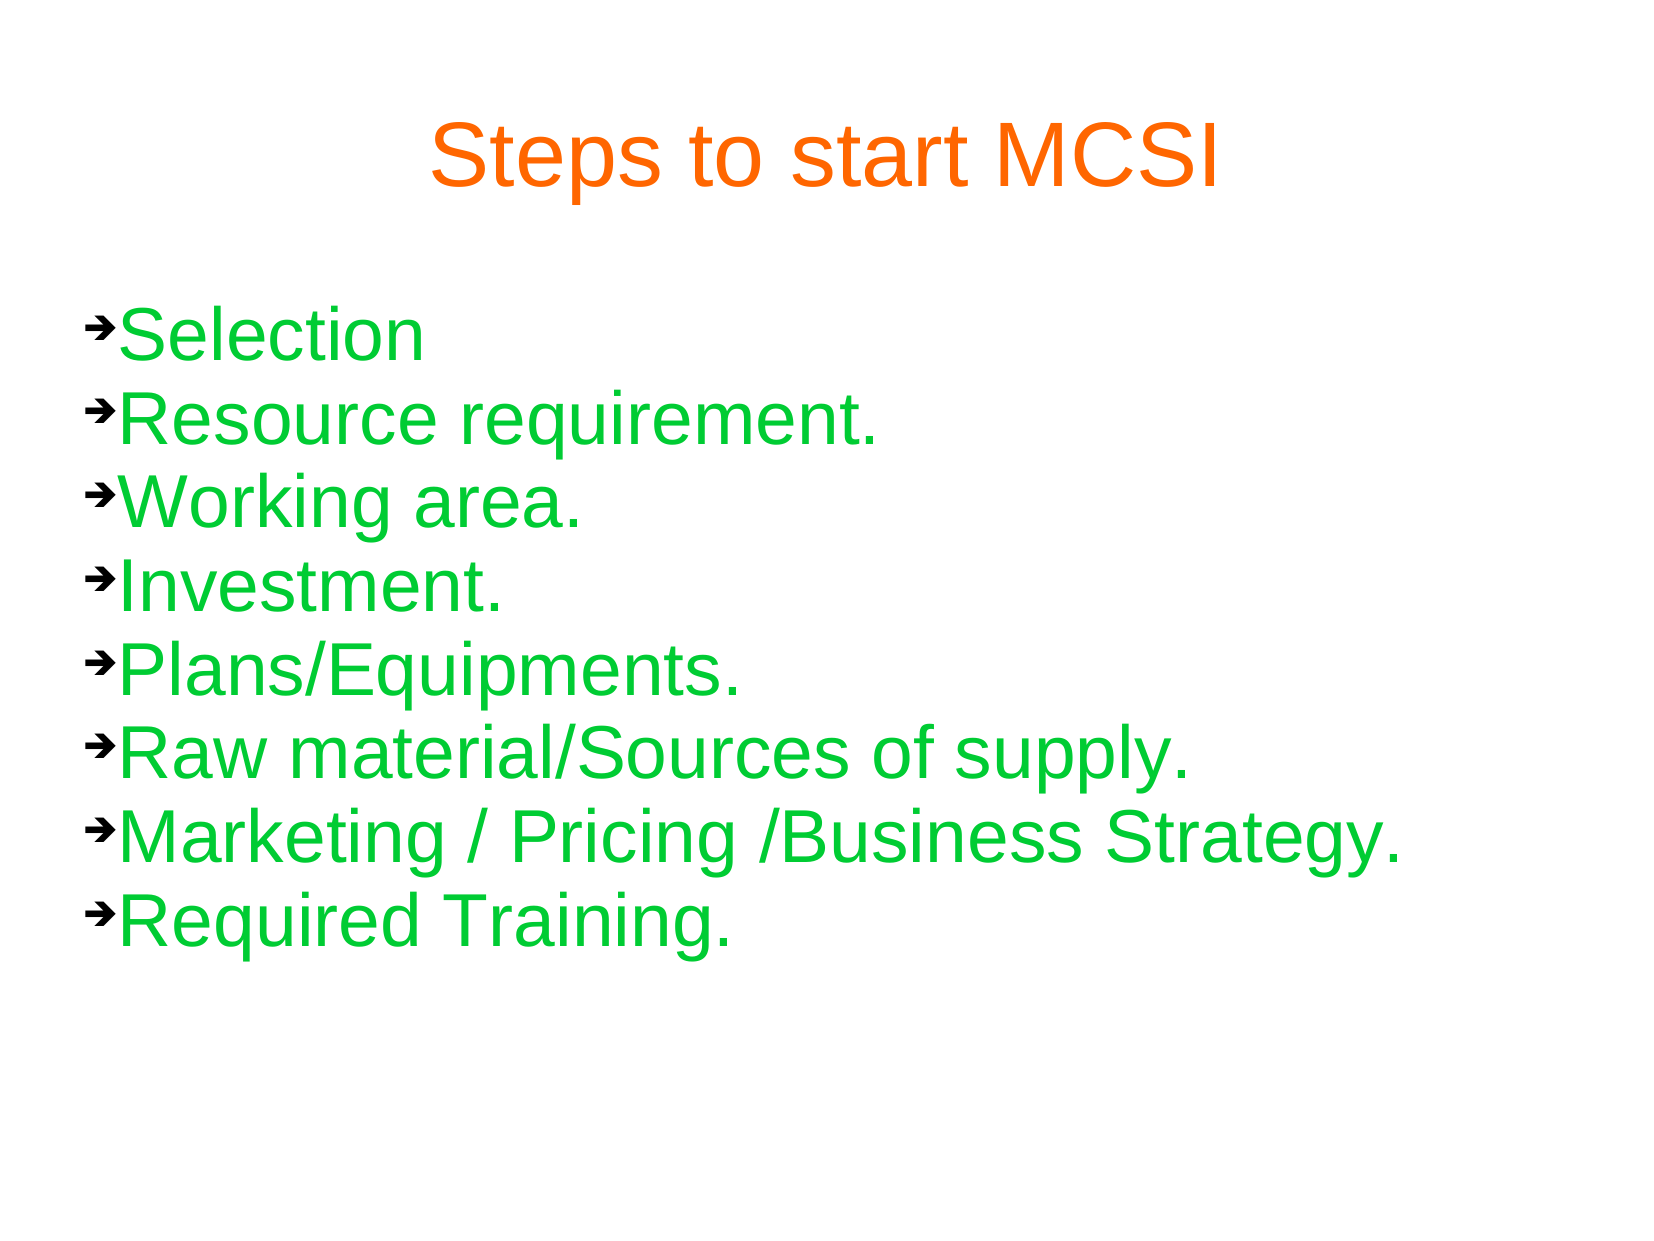

# Steps to start MCSI
Selection
Resource requirement.
Working area.
Investment.
Plans/Equipments.
Raw material/Sources of supply.
Marketing / Pricing /Business Strategy.
Required Training.